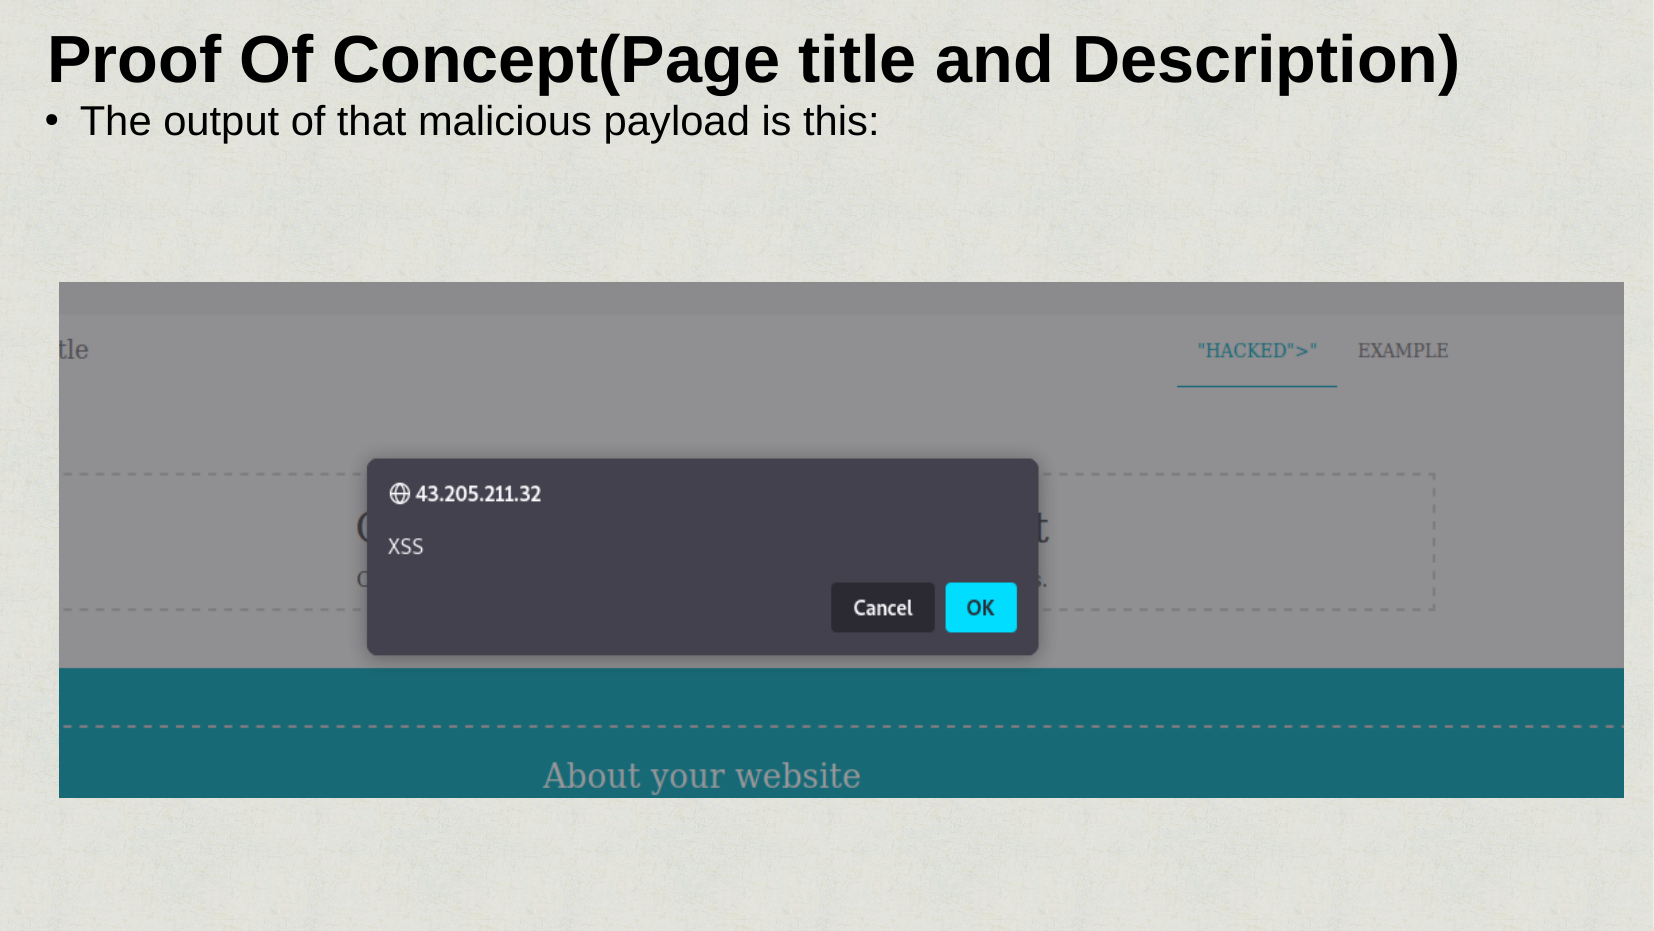

# Proof Of Concept(Page title and Description)
The output of that malicious payload is this: